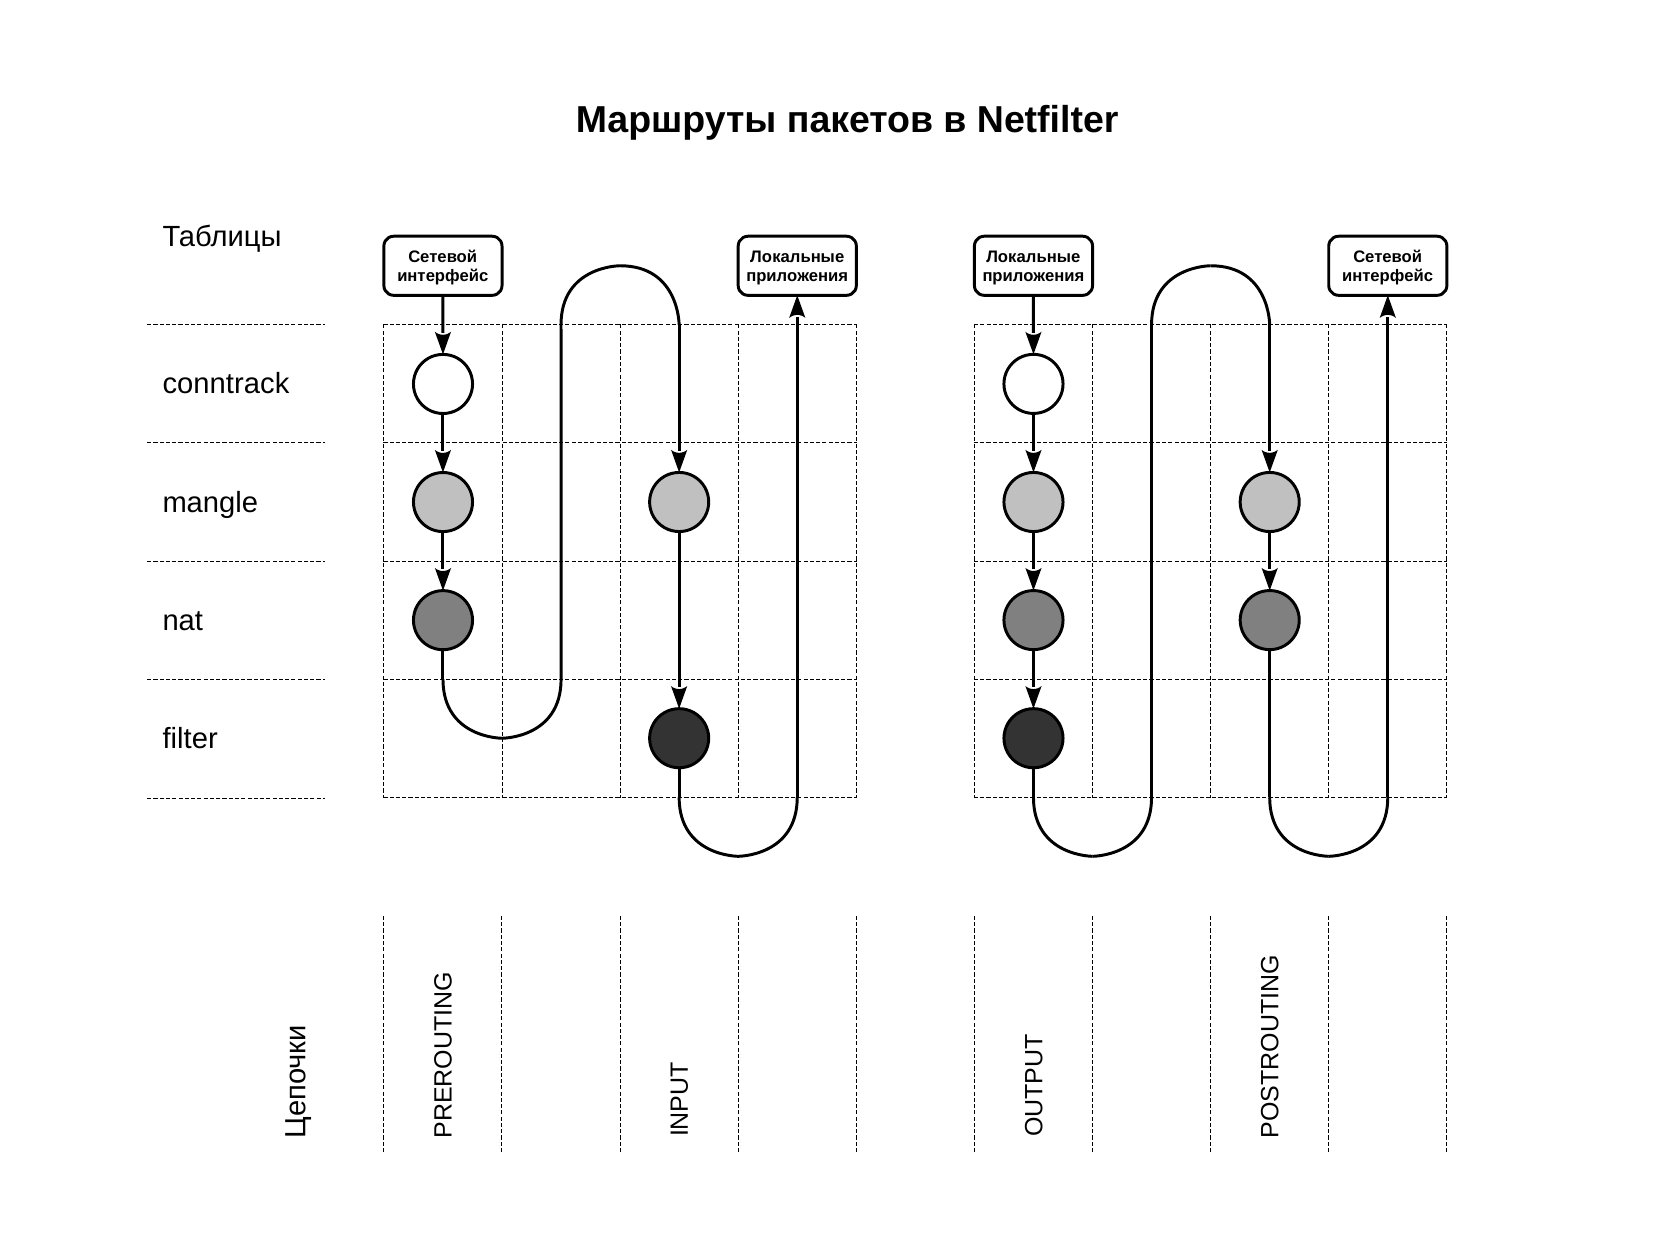

Маршруты пакетов в Netfilter
Таблицы
Сетевой
интерфейс
Локальные
приложения
Локальные
приложения
Сетевой
интерфейс
conntrack
mangle
nat
filter
INPUT
OUTPUT
PREROUTING
POSTROUTING
Цепочки